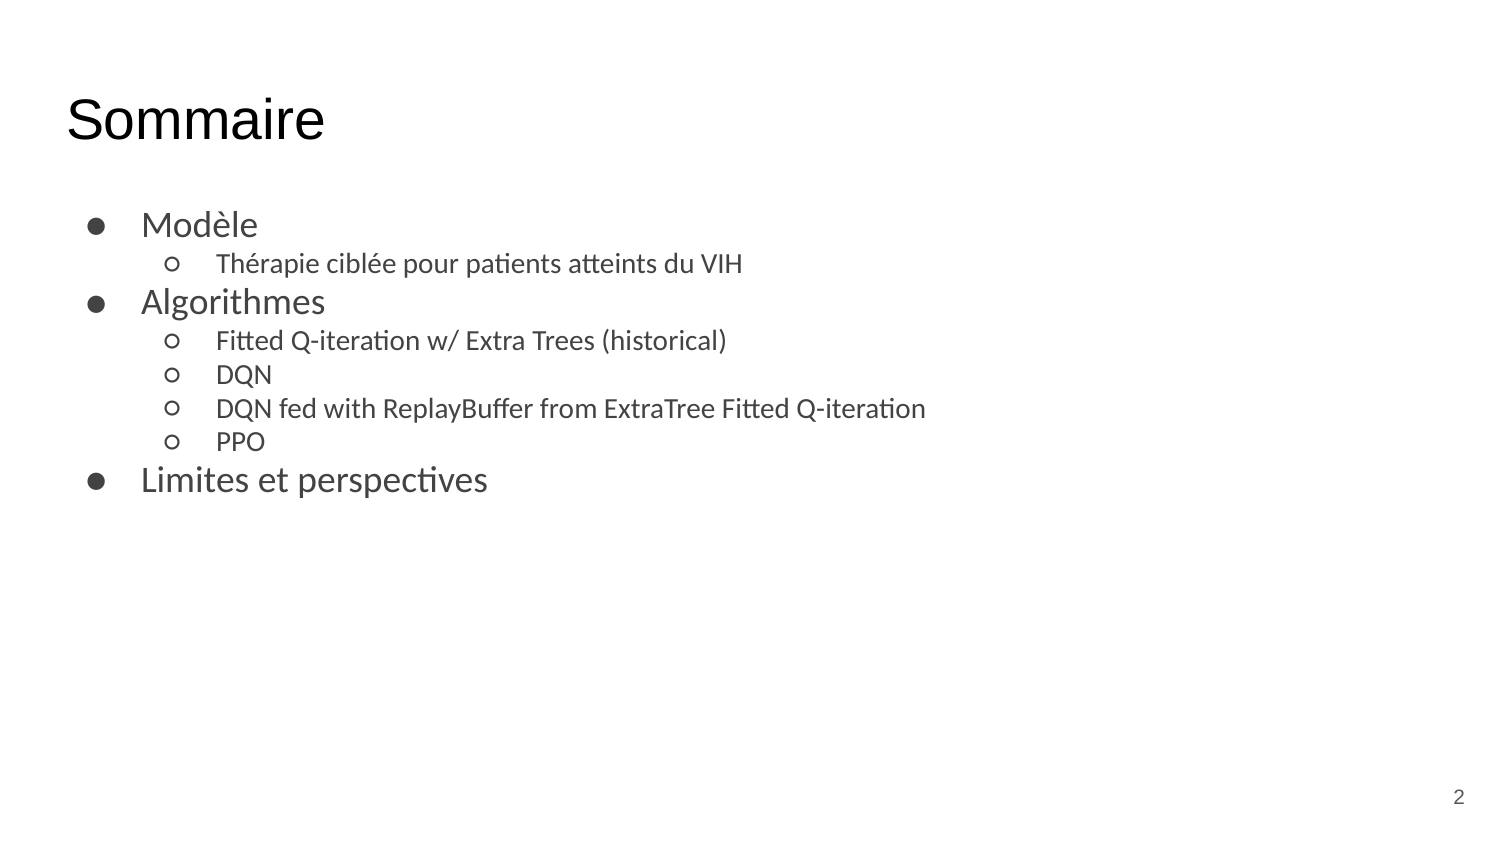

# Sommaire
Modèle
Thérapie ciblée pour patients atteints du VIH
Algorithmes
Fitted Q-iteration w/ Extra Trees (historical)
DQN
DQN fed with ReplayBuffer from ExtraTree Fitted Q-iteration
PPO
Limites et perspectives
2